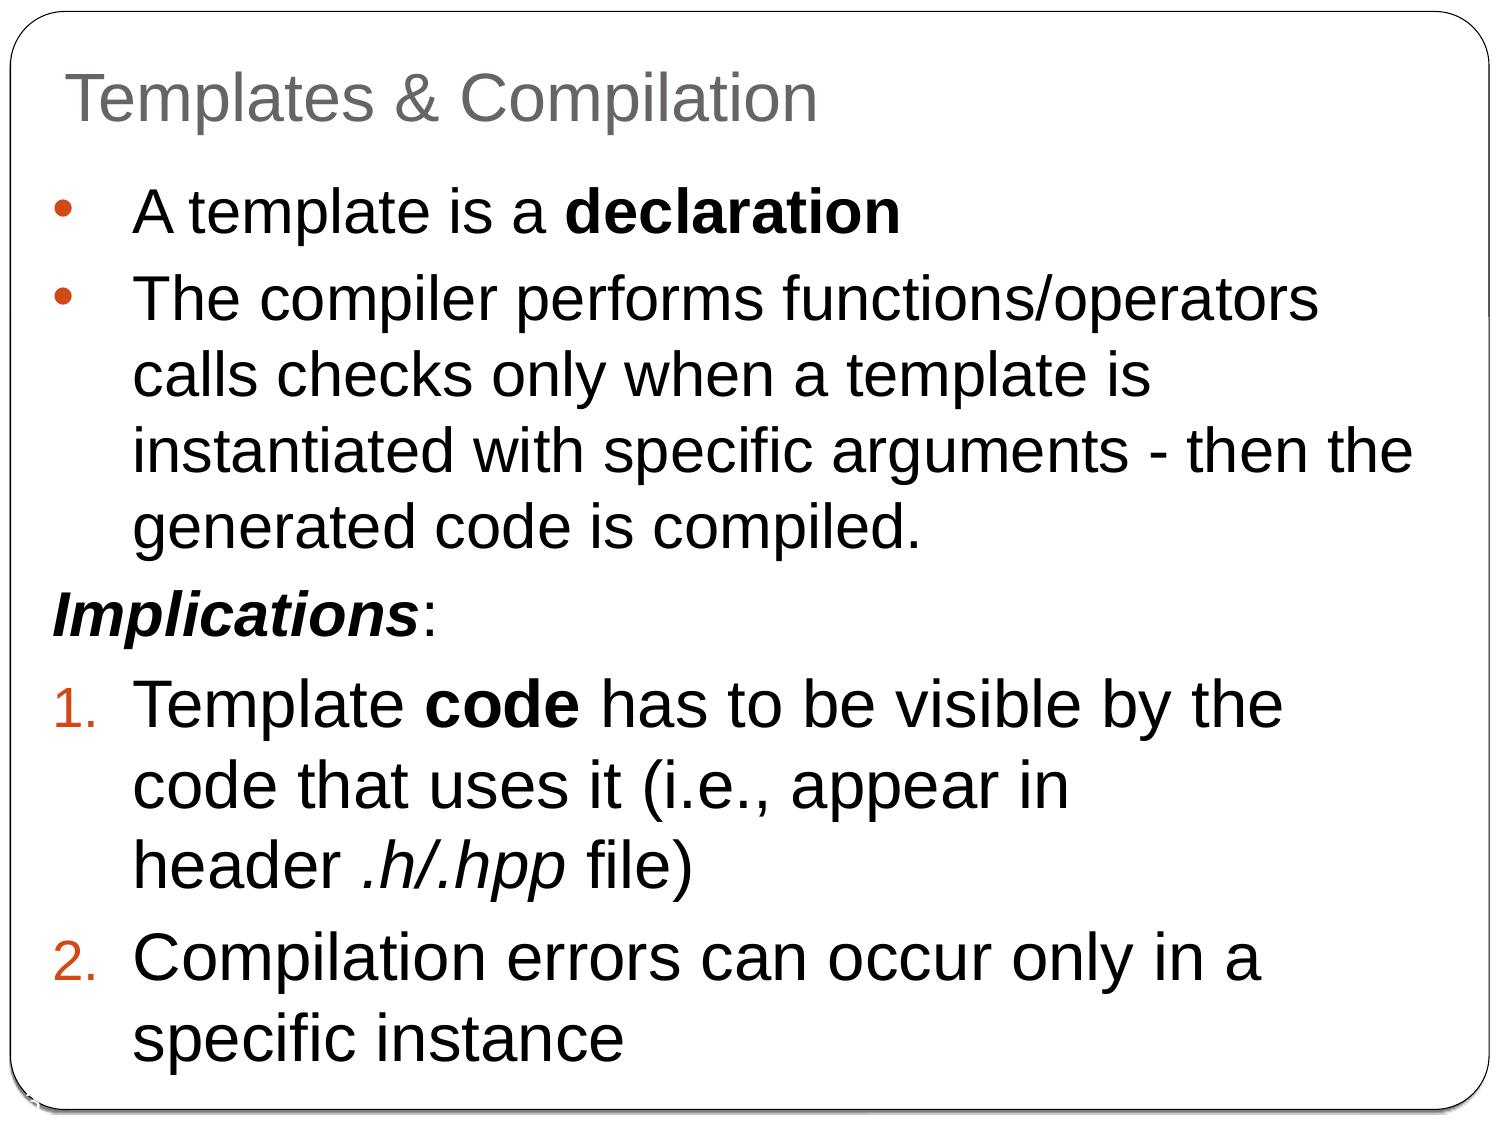

# Templates & Compilation
A template is a declaration
The compiler performs functions/operators calls checks only when a template is instantiated with specific arguments - then the generated code is compiled.
Implications:
Template code has to be visible by the code that uses it (i.e., appear in header .h/.hpp file)
Compilation errors can occur only in a specific instance